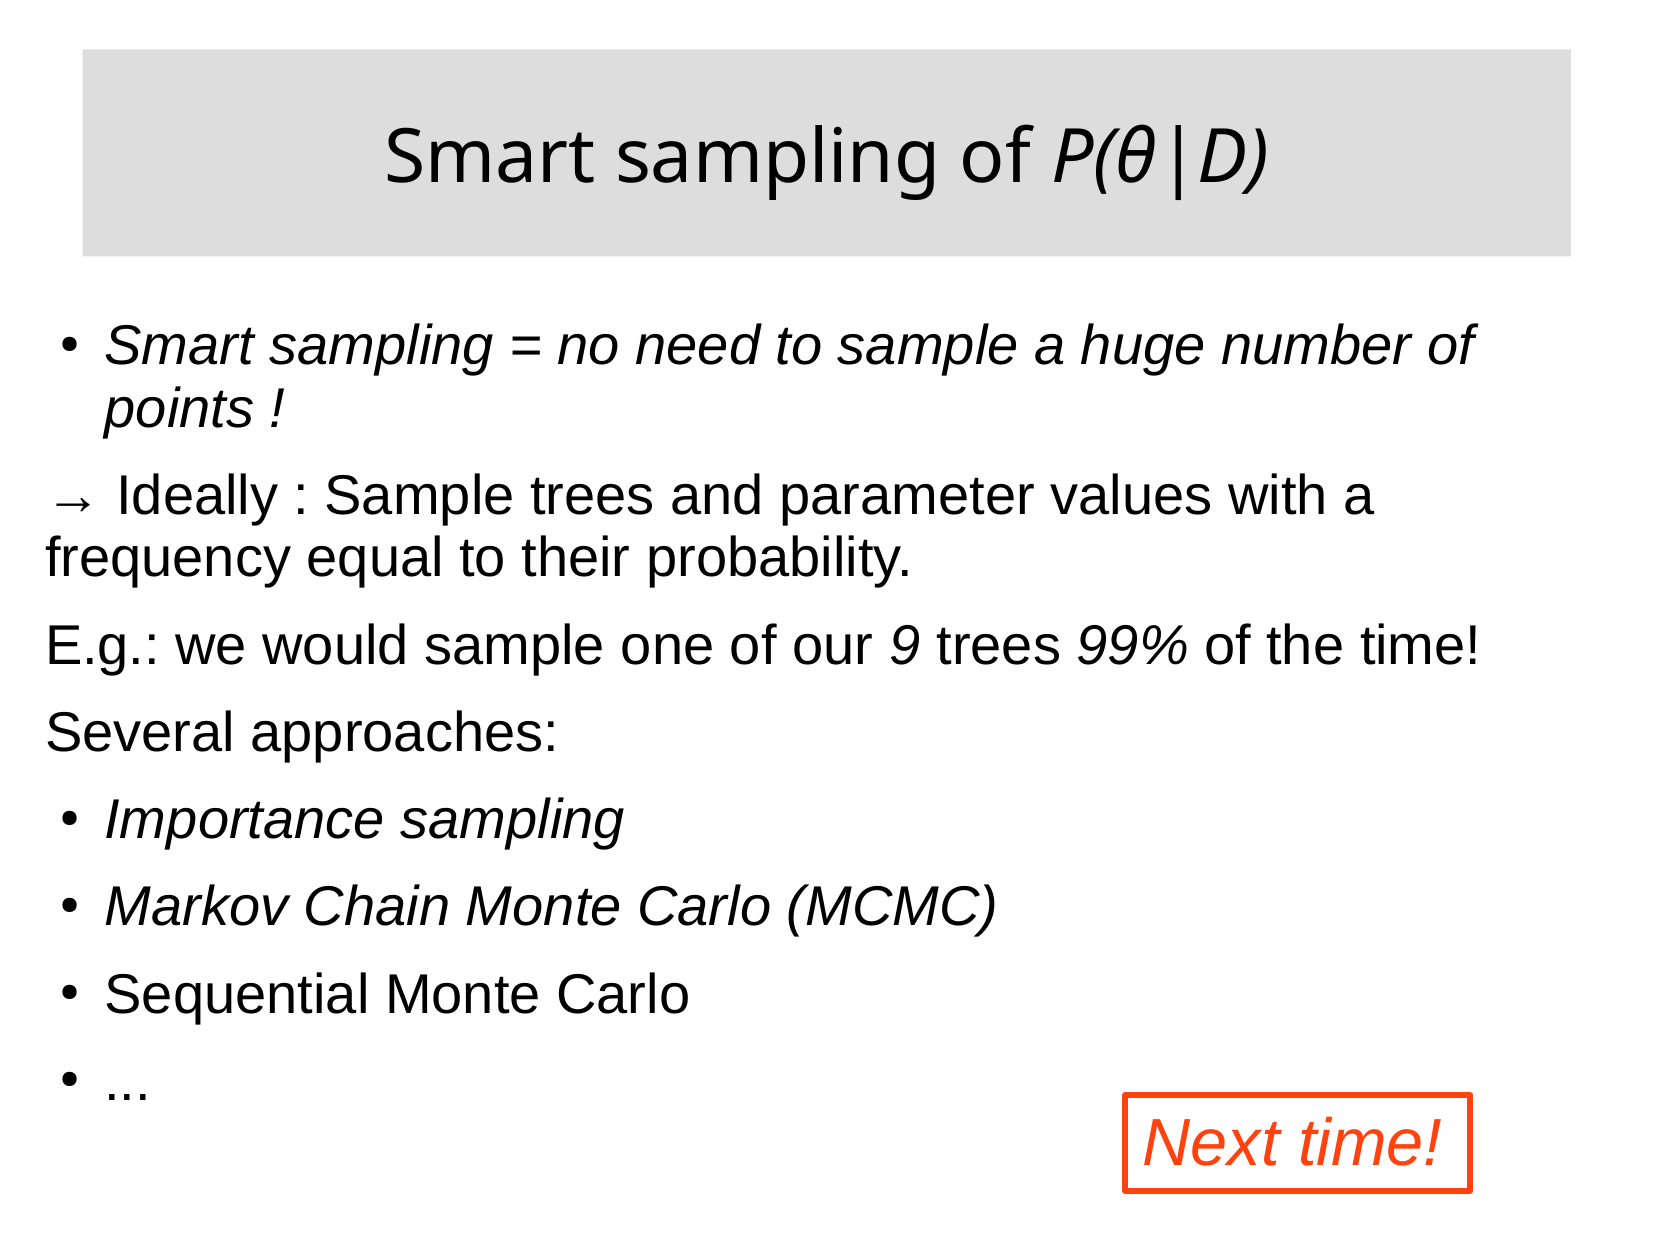

# Smart sampling of P(θ|D)
Smart sampling = no need to sample a huge number of points !
→ Ideally : Sample trees and parameter values with a frequency equal to their probability.
E.g.: we would sample one of our 9 trees 99% of the time!
Several approaches:
Importance sampling
Markov Chain Monte Carlo (MCMC)
Sequential Monte Carlo
...
Next time!